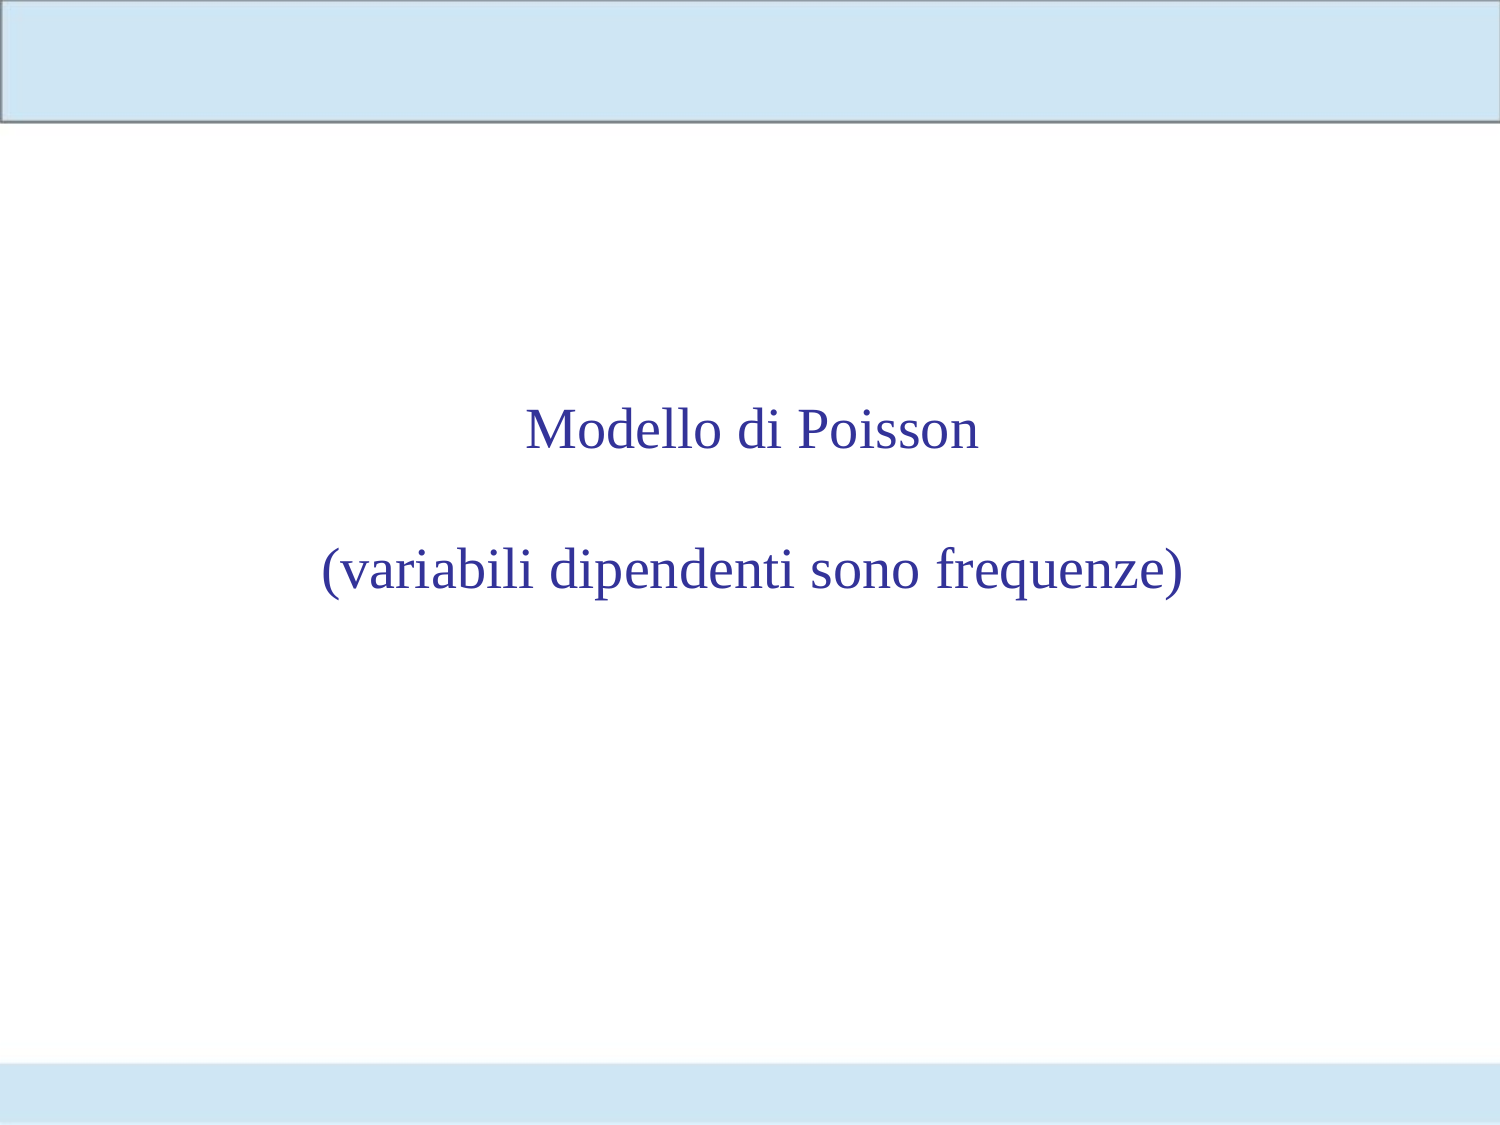

#
Modello di Poisson
(variabili dipendenti sono frequenze)